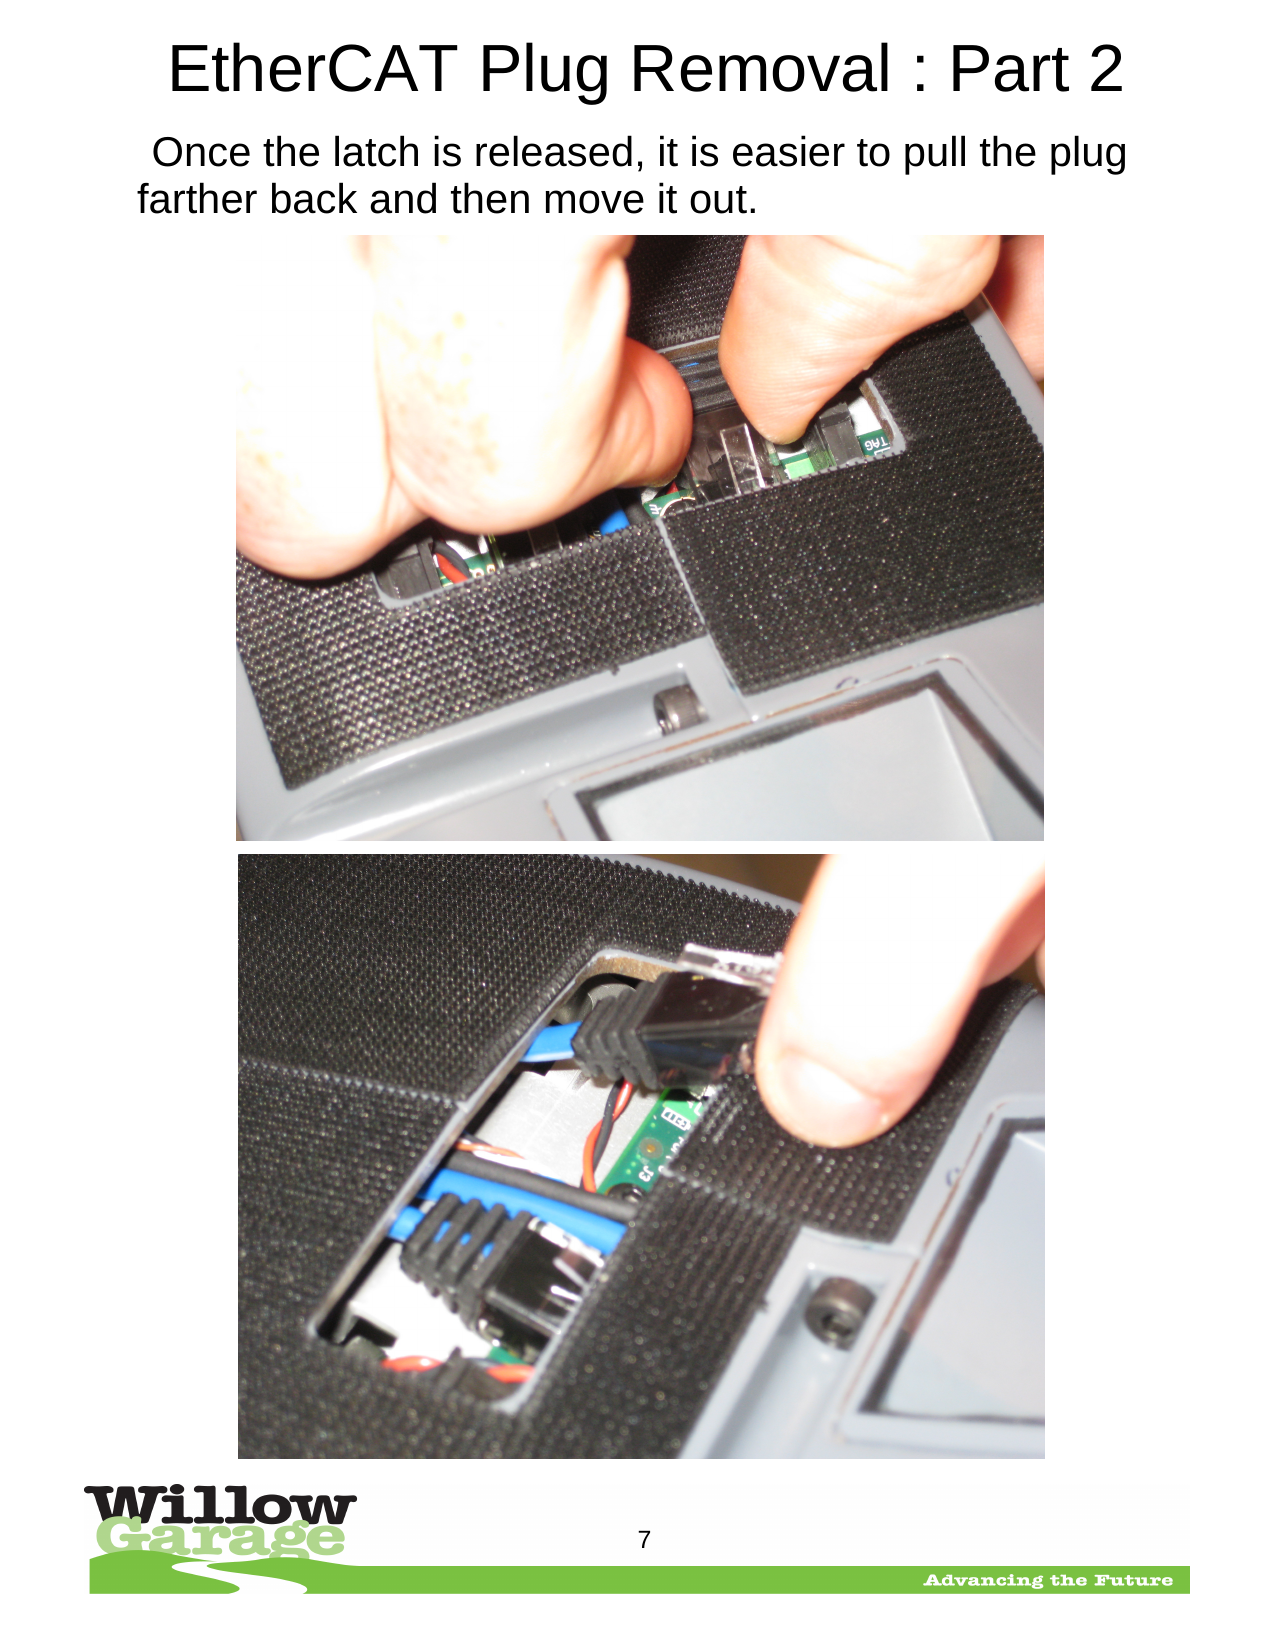

# EtherCAT Plug Removal : Part 2
Once the latch is released, it is easier to pull the plug farther back and then move it out.
7